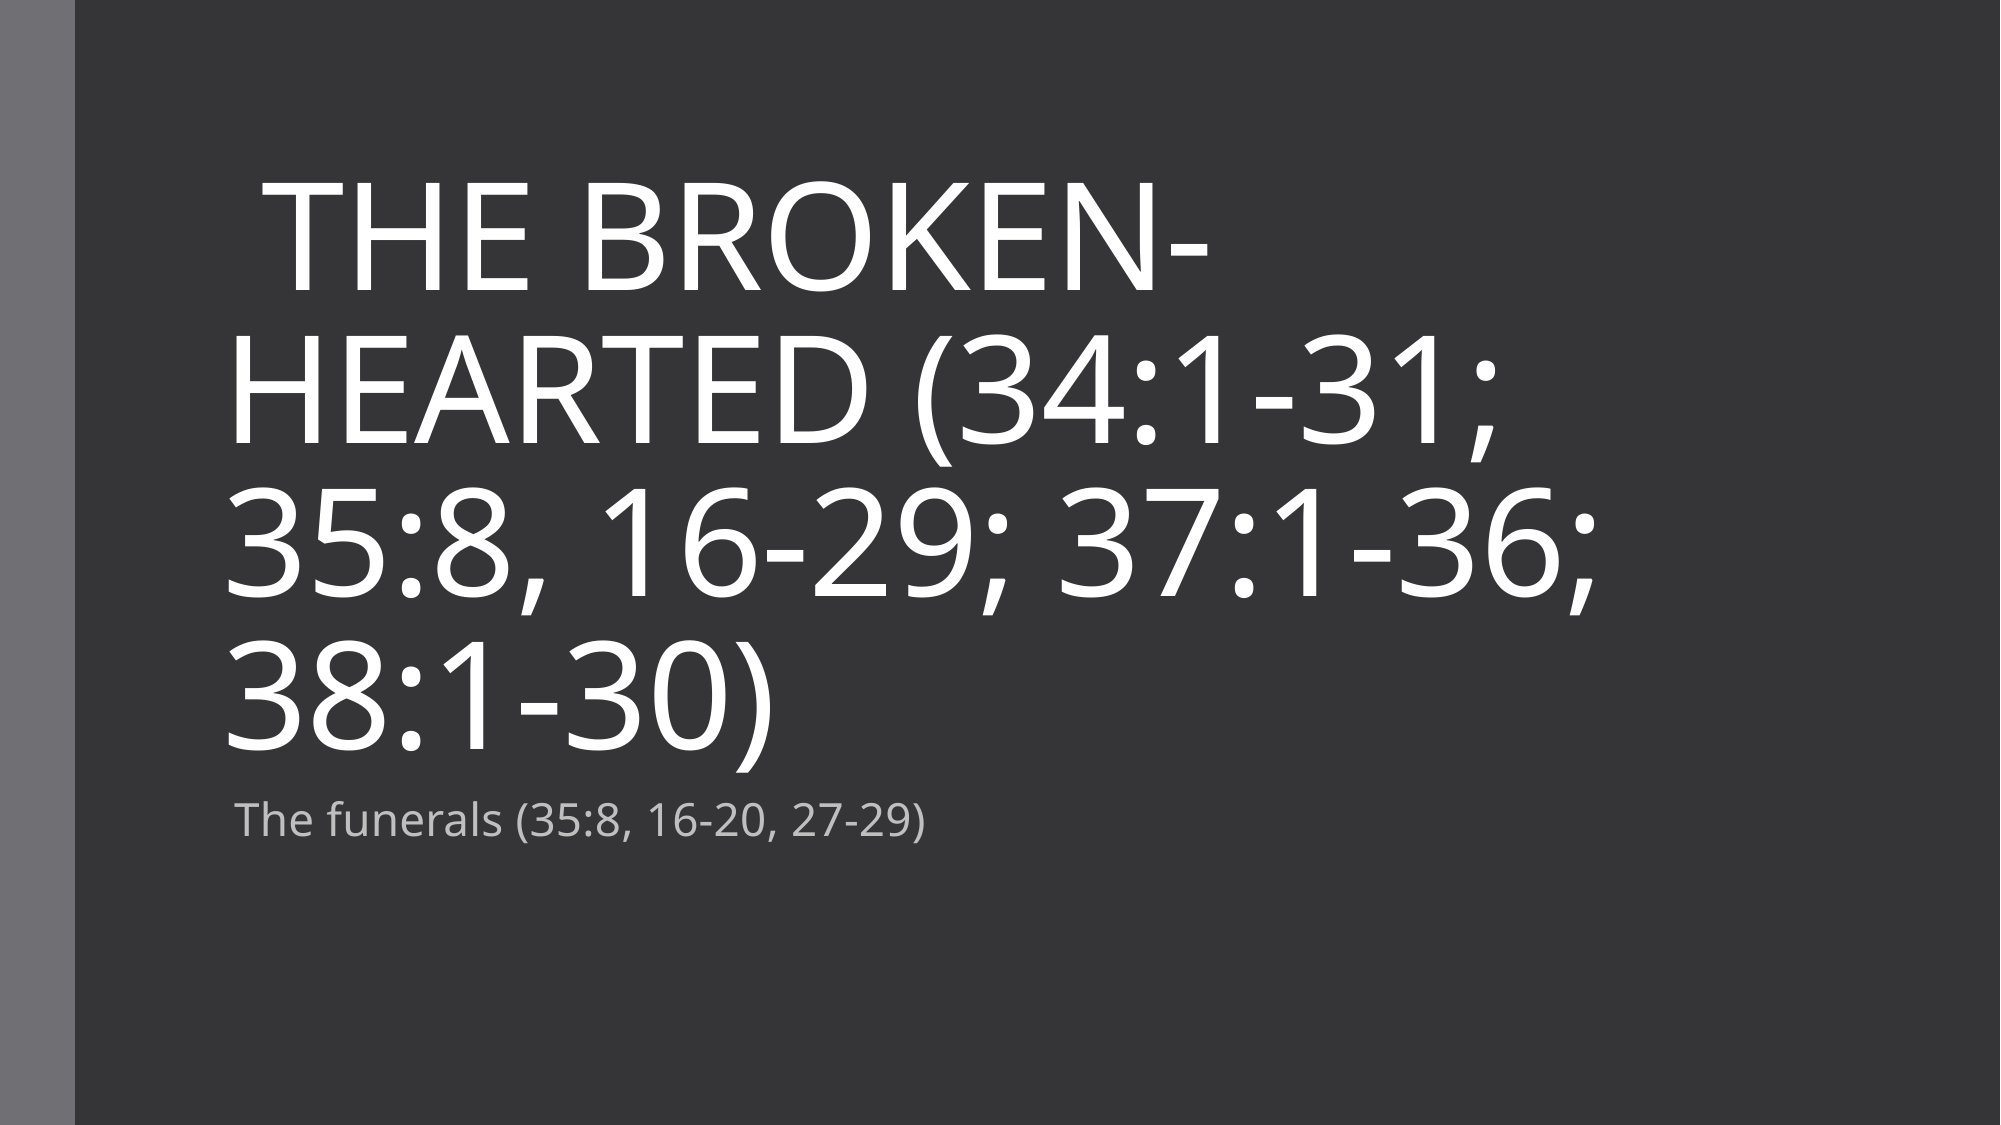

# THE BROKEN-HEARTED (34:1-31; 35:8, 16-29; 37:1-36; 38:1-30)
 The funerals (35:8, 16-20, 27-29)